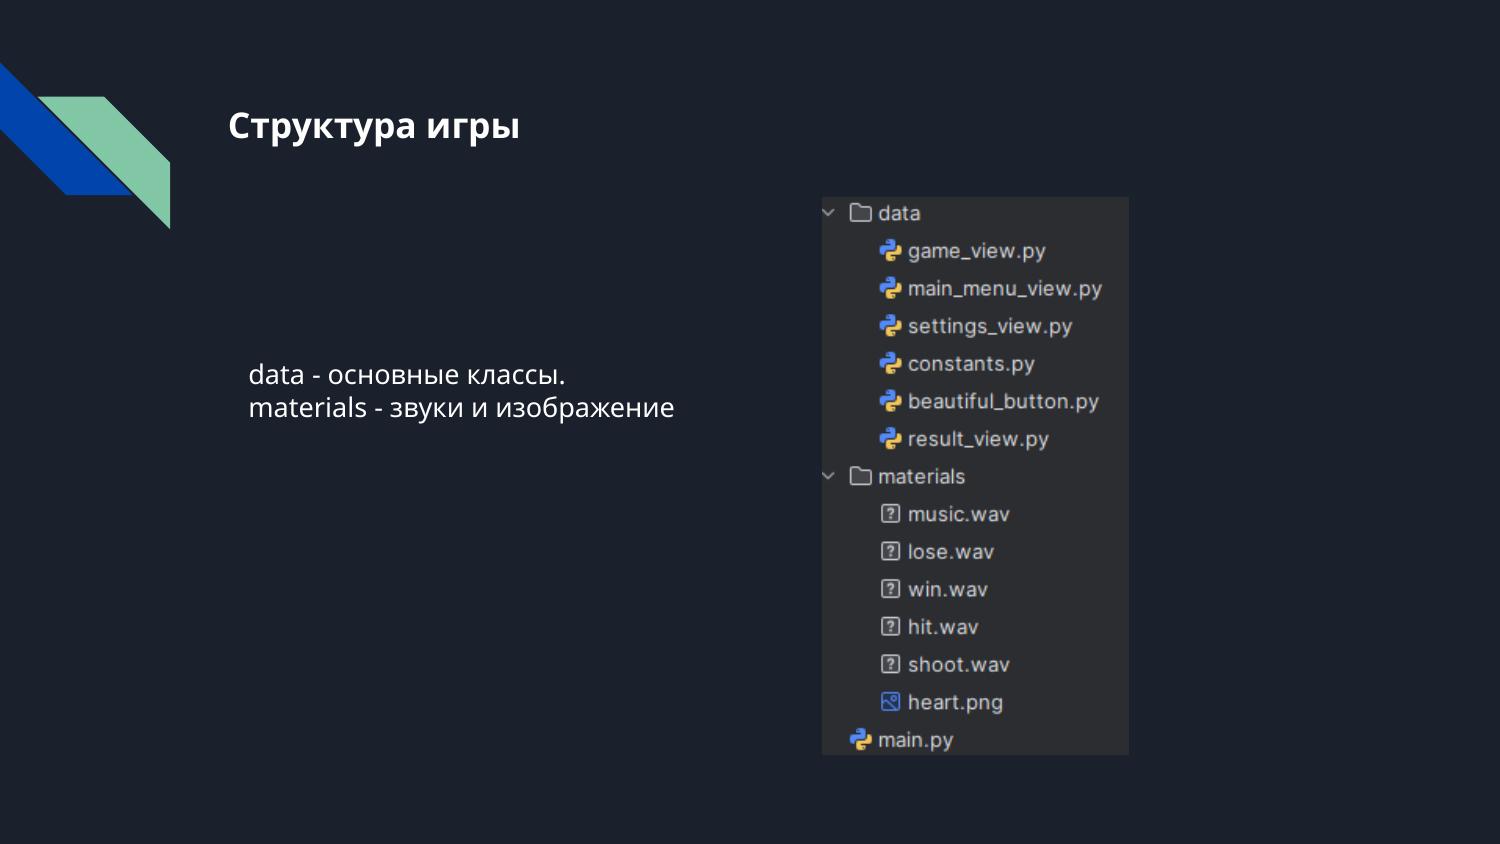

# Структура игры
data - основные классы.
materials - звуки и изображение